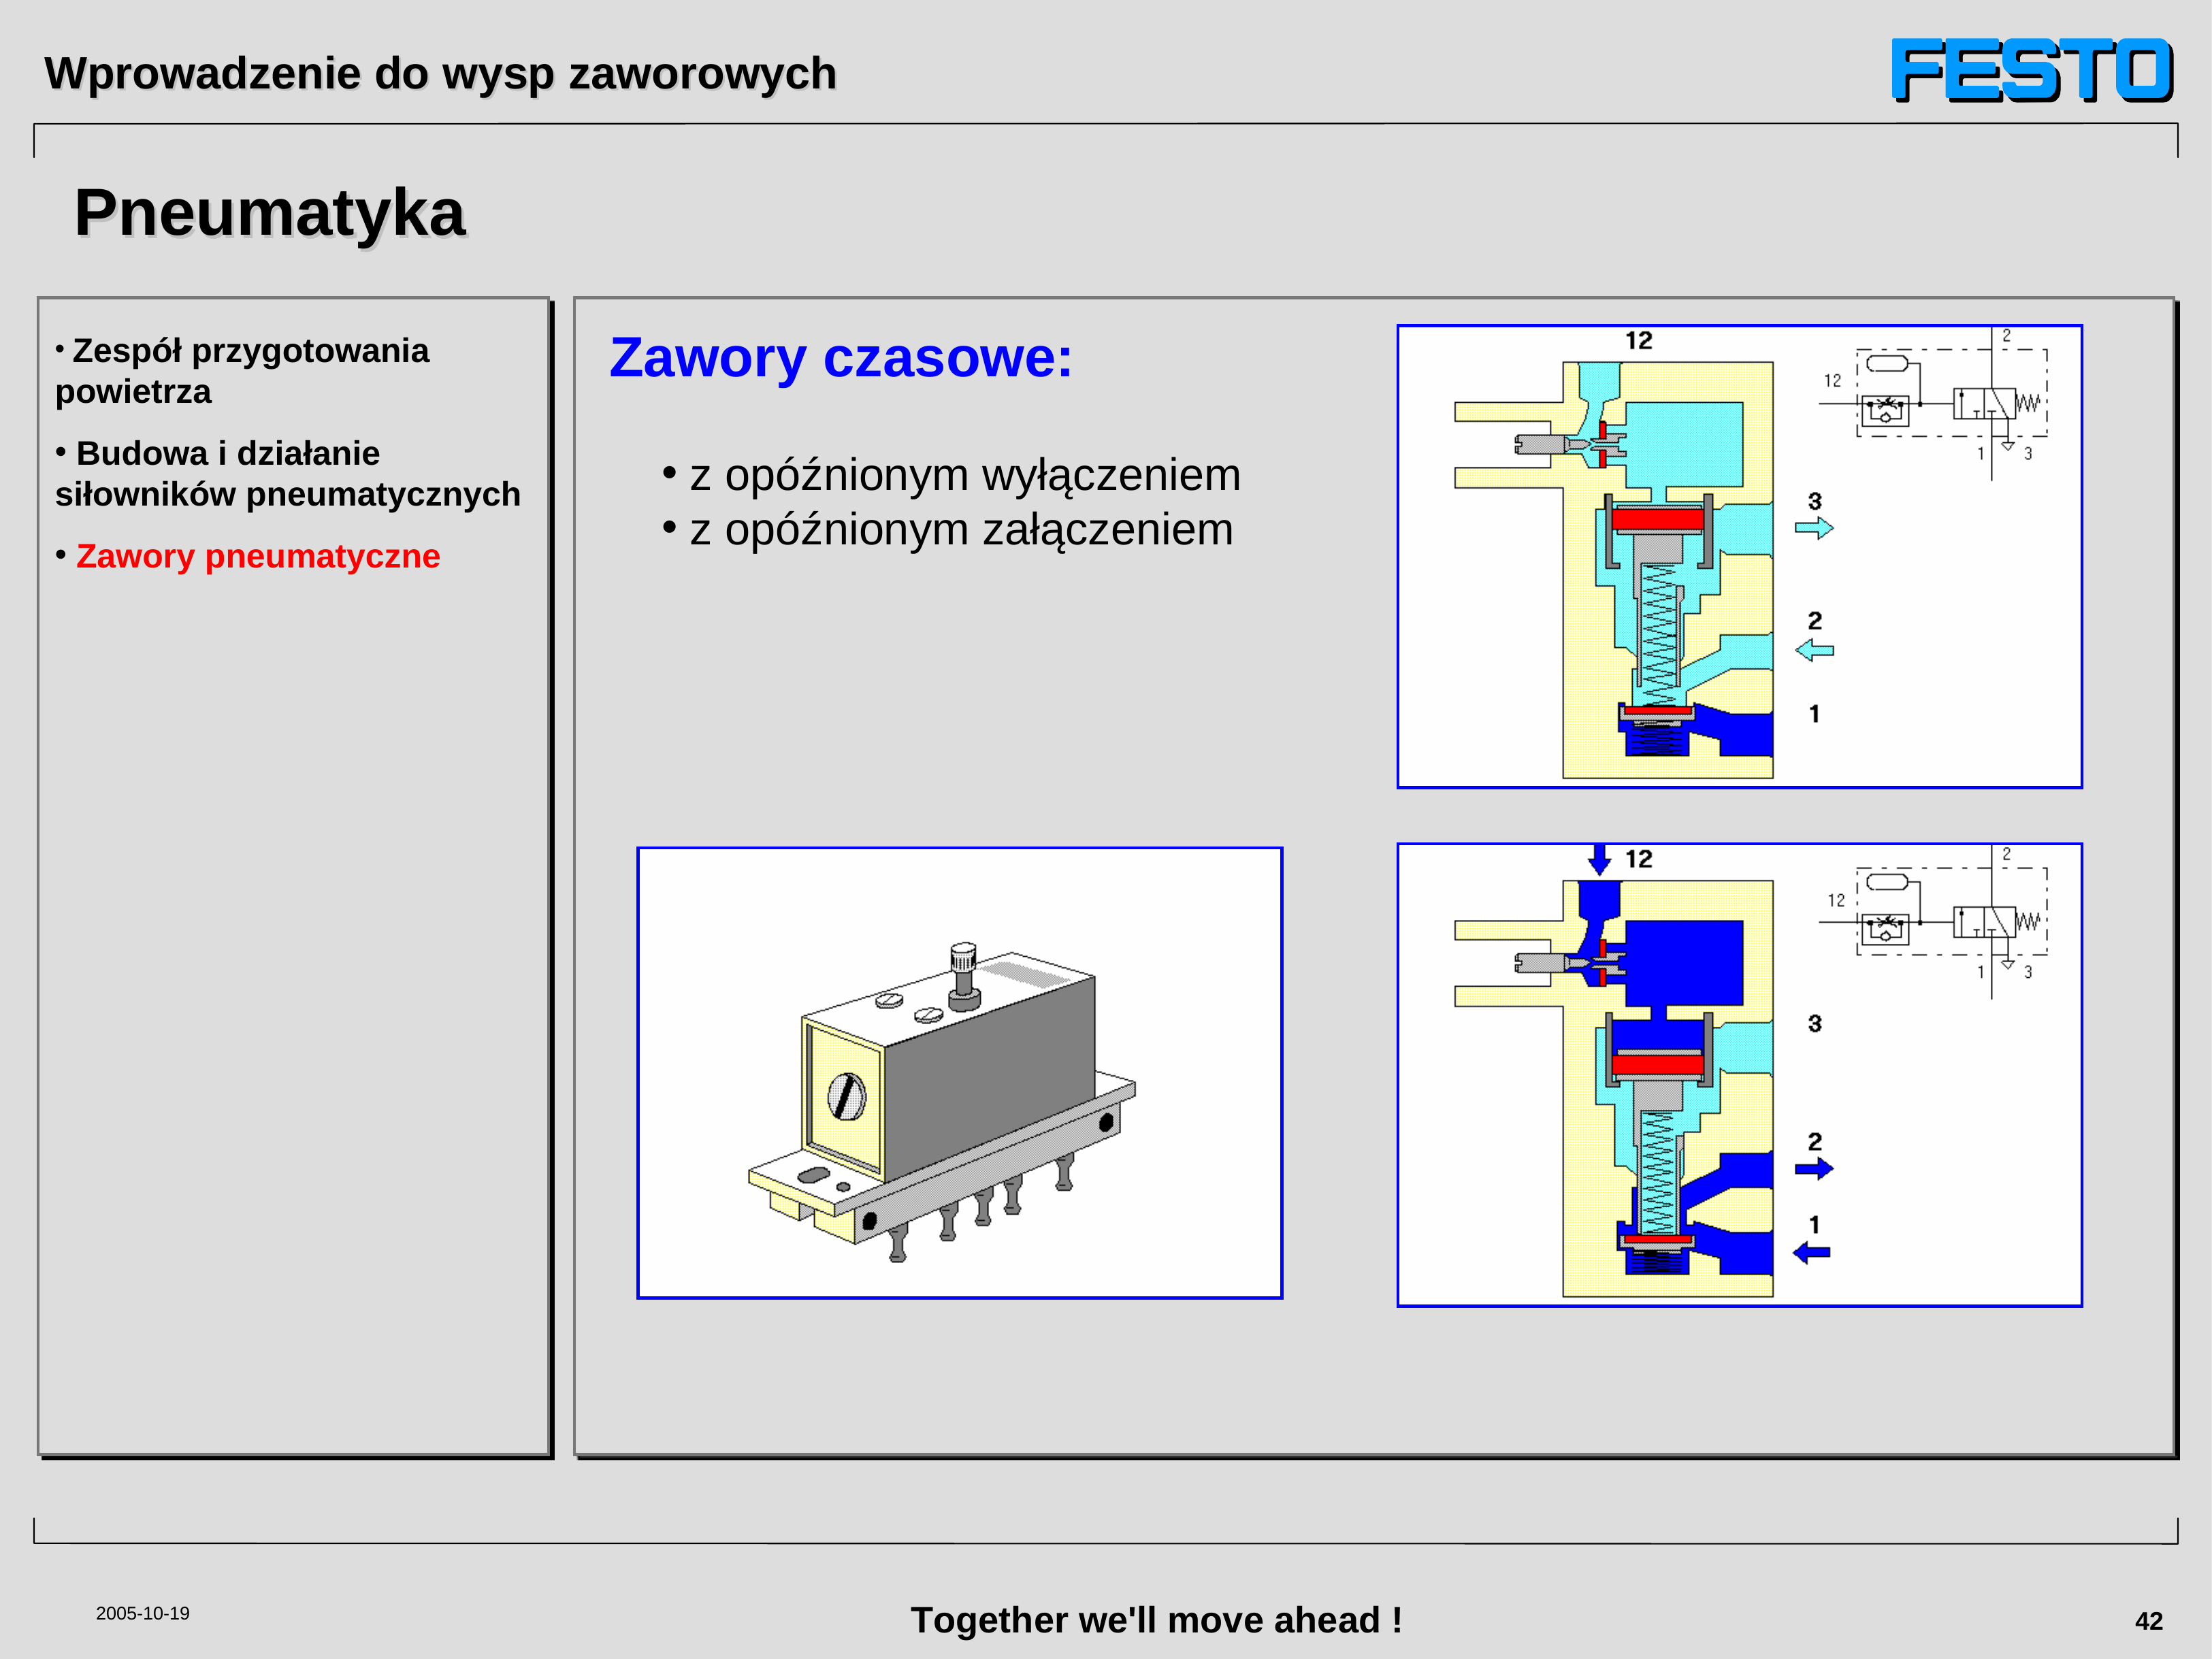

# Pneumatyka
Zawory czasowe:
 Zespół przygotowania powietrza
 Budowa i działanie siłowników pneumatycznych
 Zawory pneumatyczne
 z opóźnionym wyłączeniem
 z opóźnionym załączeniem
2005-10-19
Together we'll move ahead !